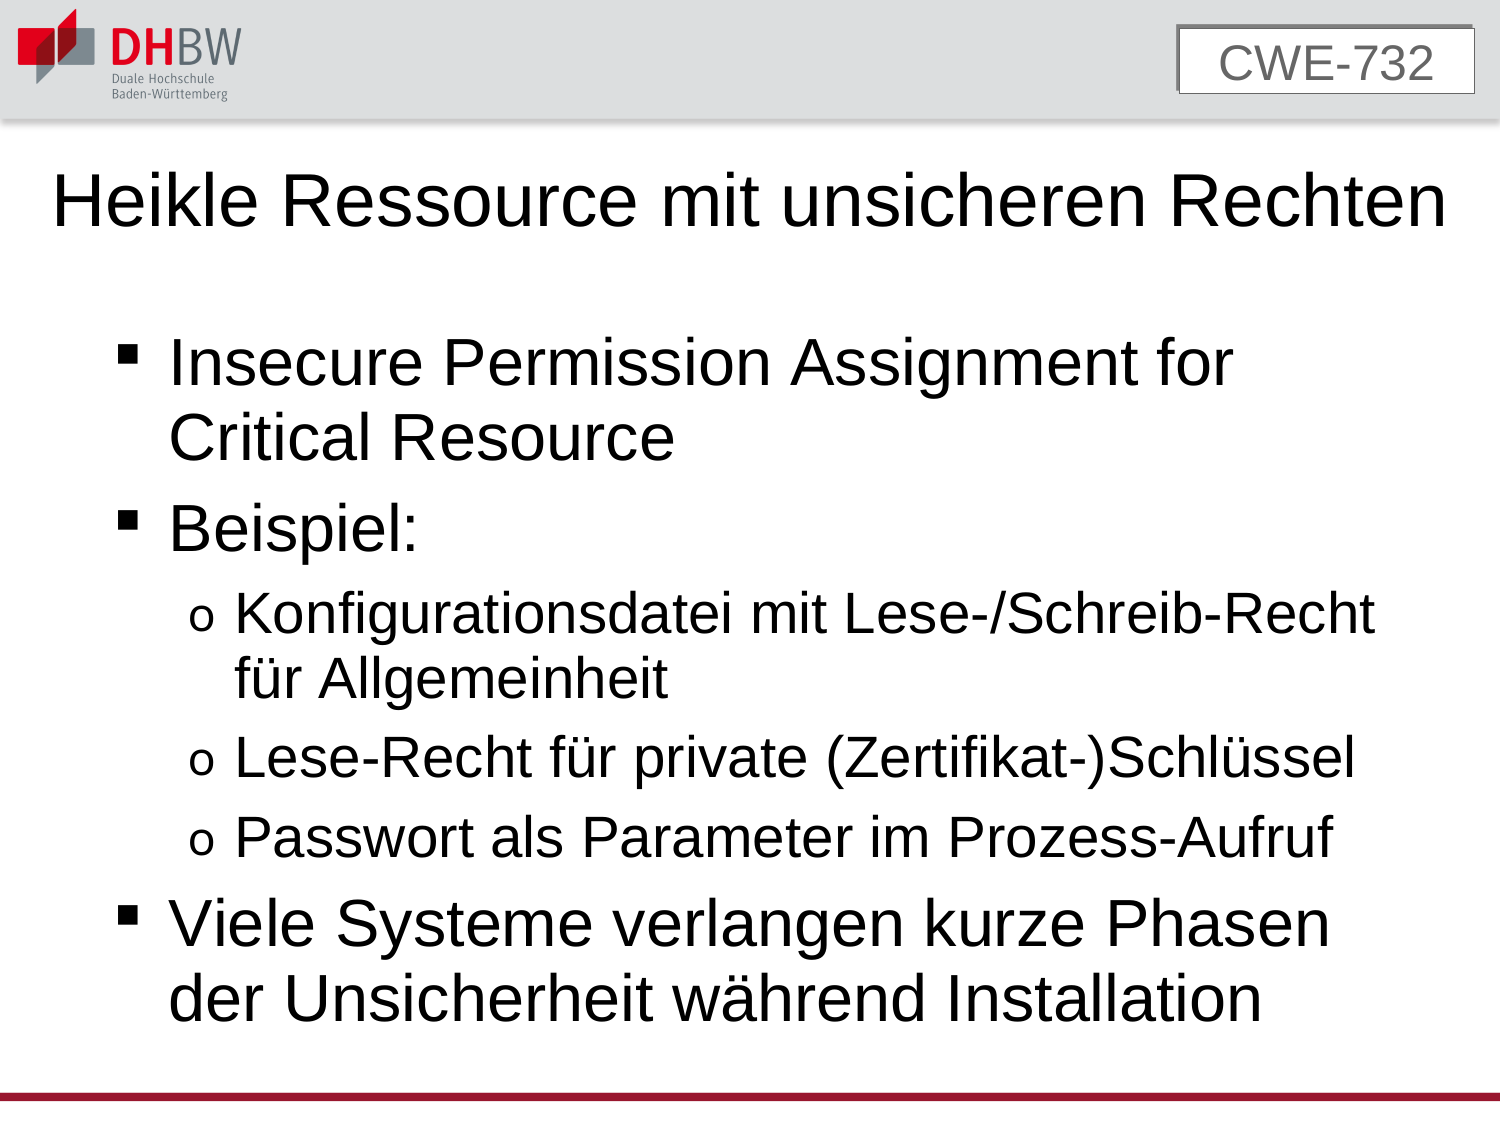

CWE-732
# Heikle Ressource mit unsicheren Rechten
Insecure Permission Assignment for Critical Resource
Beispiel:
Konfigurationsdatei mit Lese-/Schreib-Recht für Allgemeinheit
Lese-Recht für private (Zertifikat-)Schlüssel
Passwort als Parameter im Prozess-Aufruf
Viele Systeme verlangen kurze Phasen der Unsicherheit während Installation